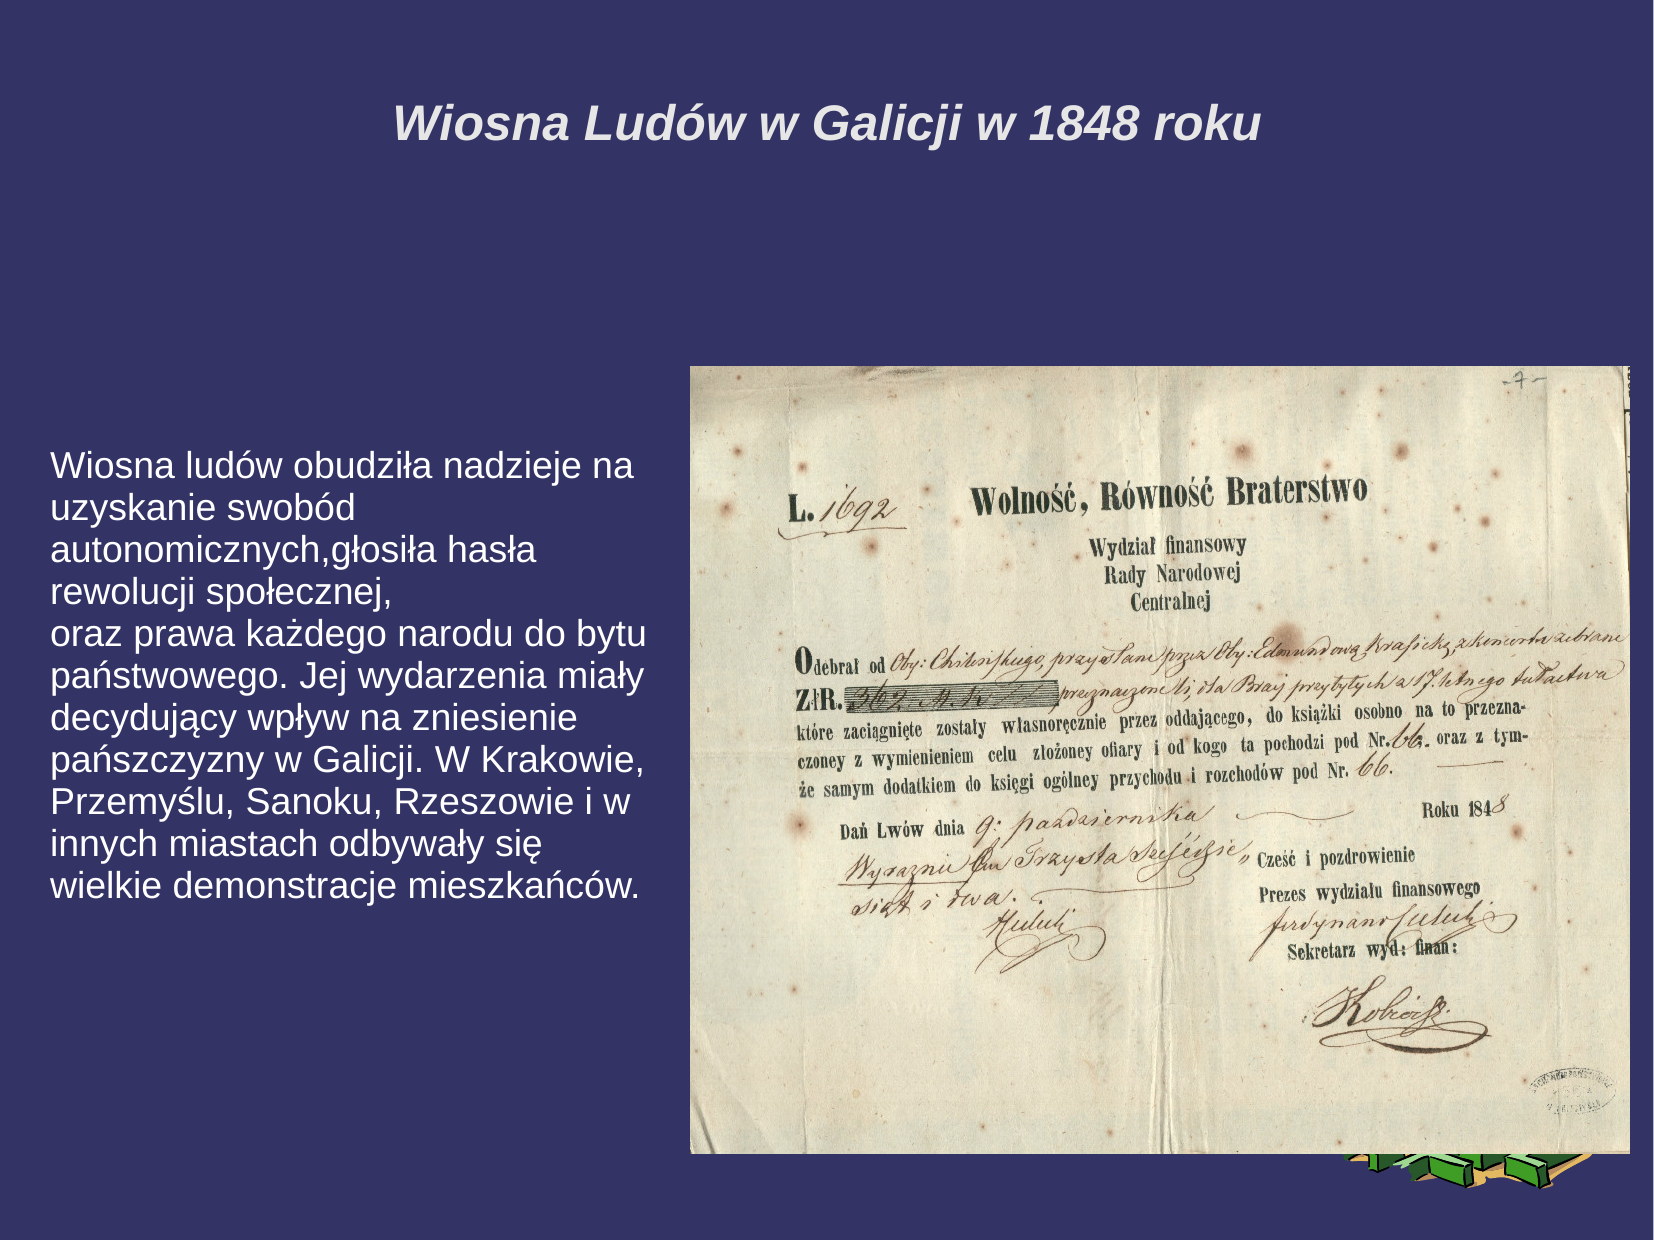

# Wiosna Ludów w Galicji w 1848 roku
Wiosna ludów obudziła nadzieje na uzyskanie swobód autonomicznych,głosiła hasła rewolucji społecznej,
oraz prawa każdego narodu do bytu państwowego. Jej wydarzenia miały decydujący wpływ na zniesienie
pańszczyzny w Galicji. W Krakowie, Przemyślu, Sanoku, Rzeszowie i w innych miastach odbywały się
wielkie demonstracje mieszkańców.